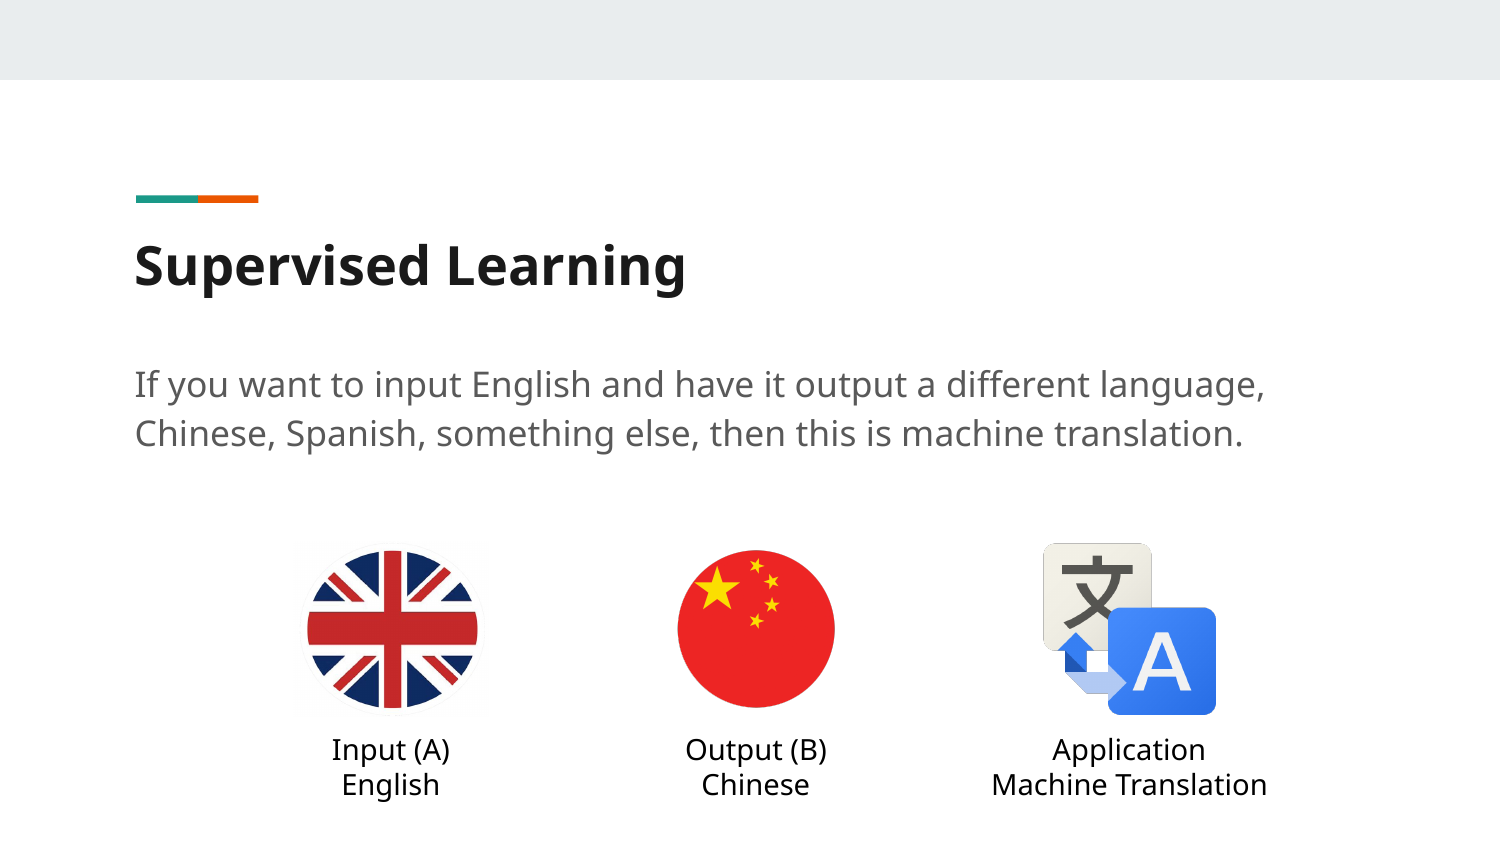

# Supervised Learning
If you want to input English and have it output a different language, Chinese, Spanish, something else, then this is machine translation.
Input (A)
English
Output (B)
Chinese
Application
Machine Translation